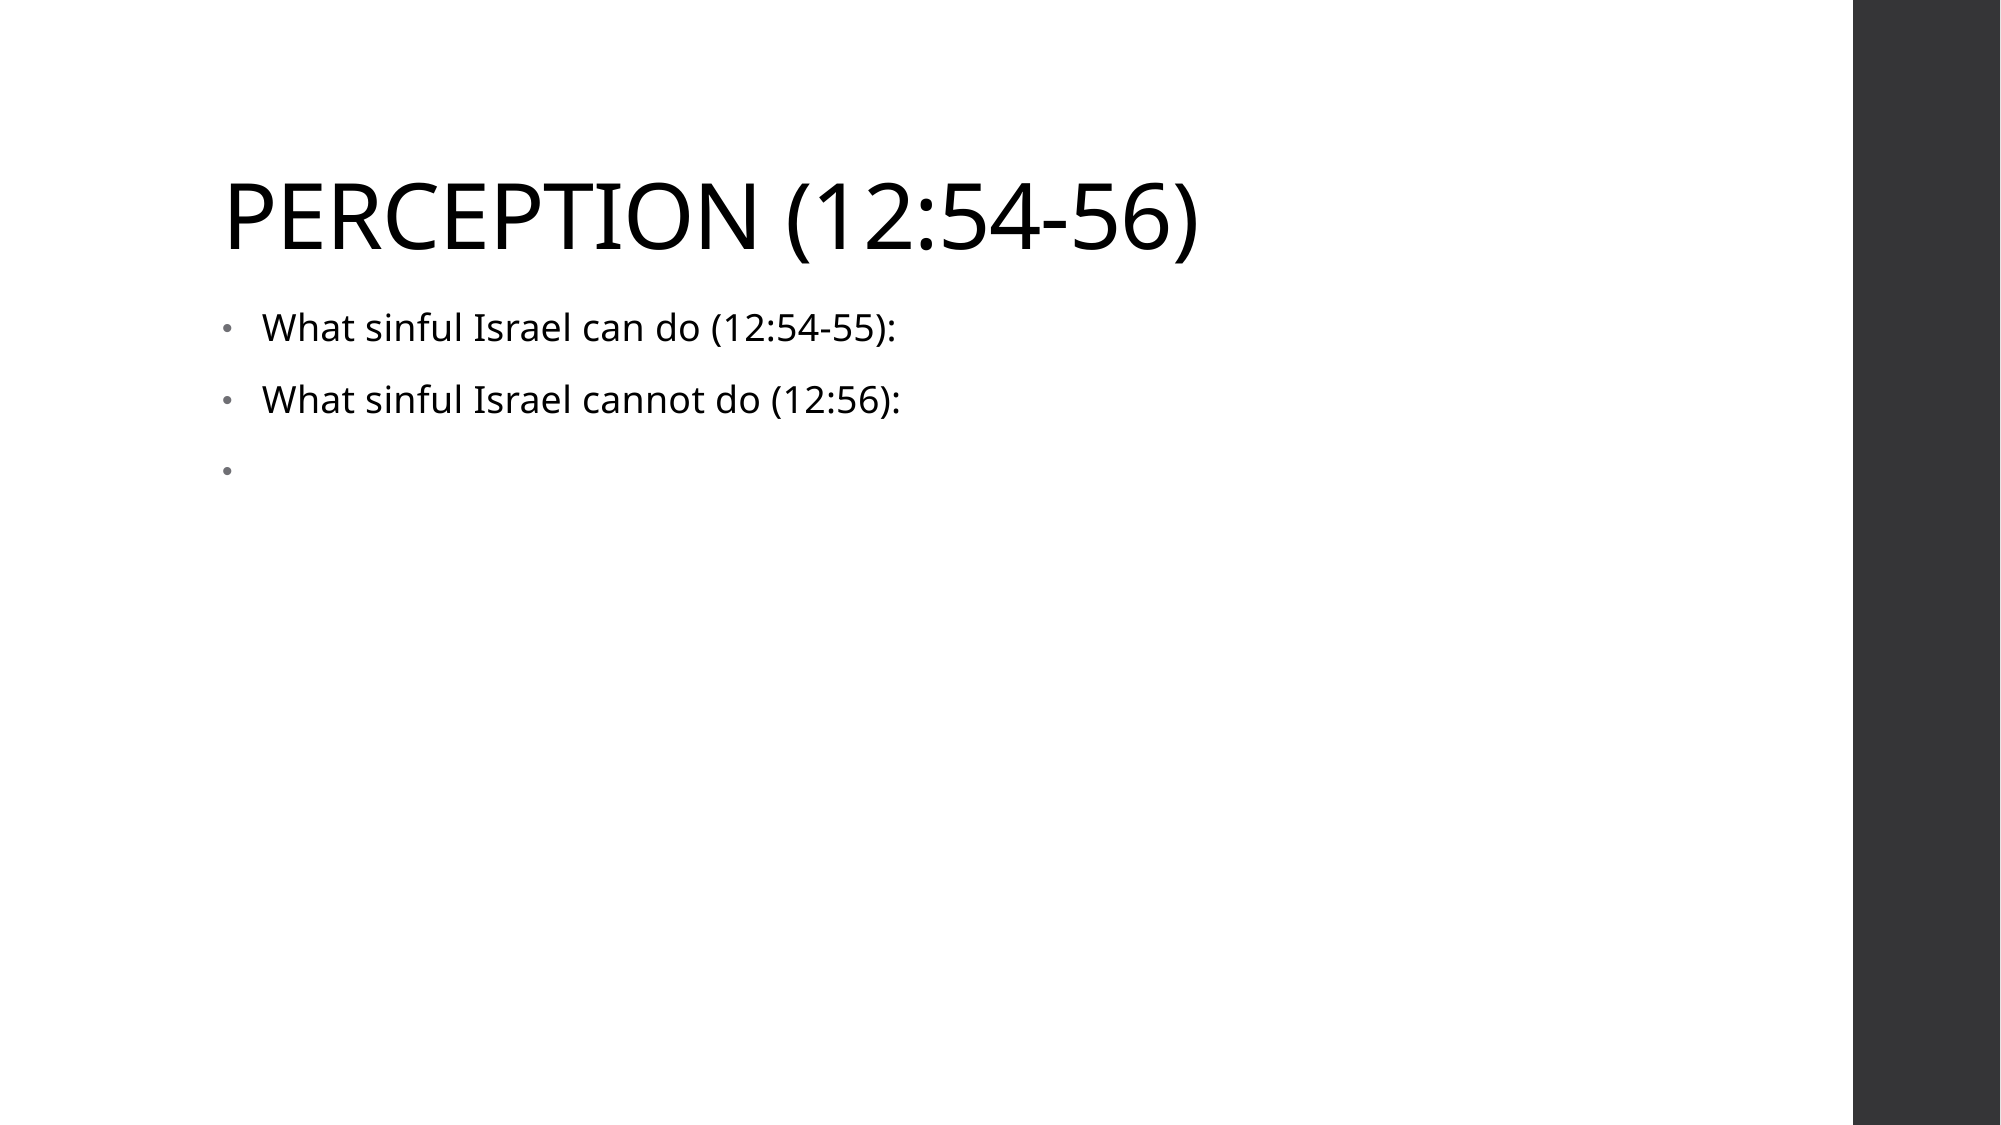

# PERCEPTION (12:54-56)
 What sinful Israel can do (12:54-55):
 What sinful Israel cannot do (12:56):